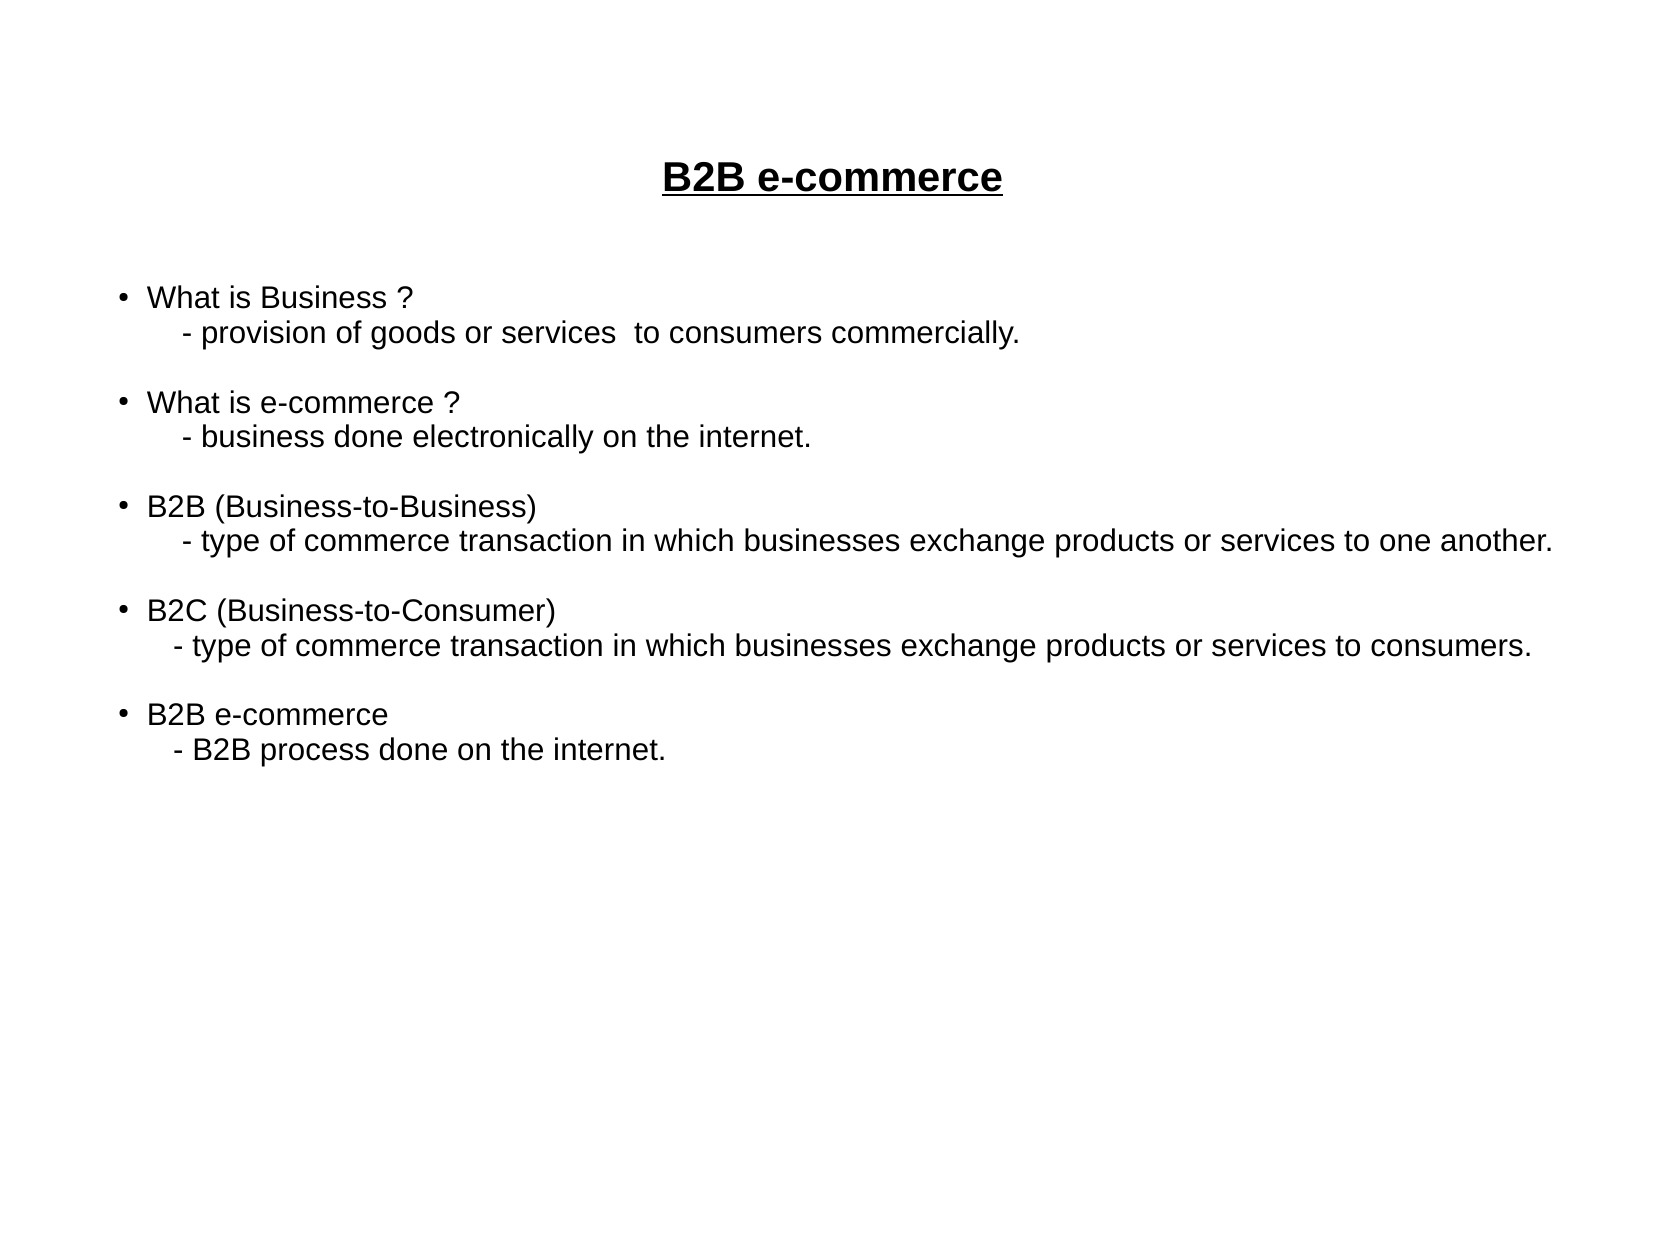

# B2B e-commerce
 What is Business ?
 - provision of goods or services to consumers commercially.
 What is e-commerce ?
 - business done electronically on the internet.
 B2B (Business-to-Business)
 - type of commerce transaction in which businesses exchange products or services to one another.
 B2C (Business-to-Consumer)
 - type of commerce transaction in which businesses exchange products or services to consumers.
 B2B e-commerce
 - B2B process done on the internet.